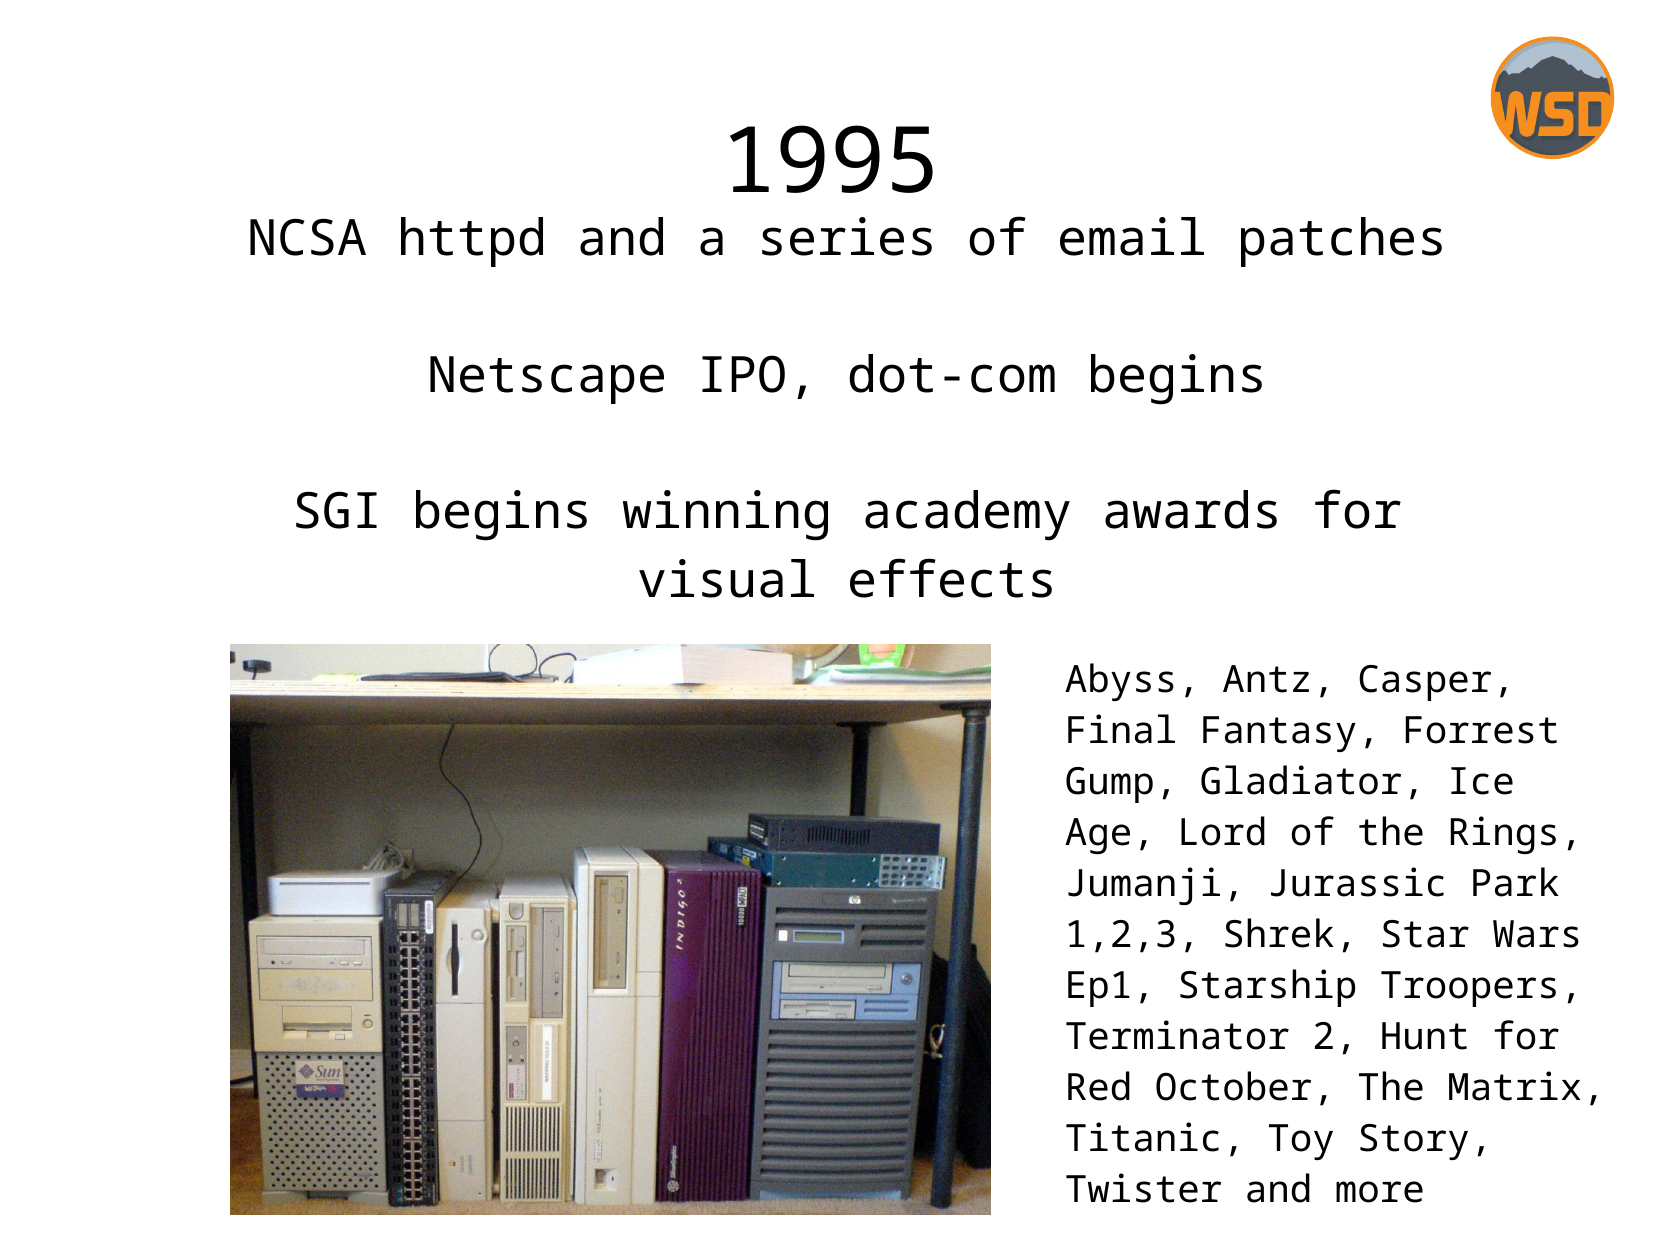

# 1995
NCSA httpd and a series of email patches
Netscape IPO, dot-com begins
SGI begins winning academy awards for visual effects
Abyss, Antz, Casper, Final Fantasy, Forrest Gump, Gladiator, Ice Age, Lord of the Rings, Jumanji, Jurassic Park 1,2,3, Shrek, Star Wars Ep1, Starship Troopers, Terminator 2, Hunt for Red October, The Matrix, Titanic, Toy Story, Twister and more